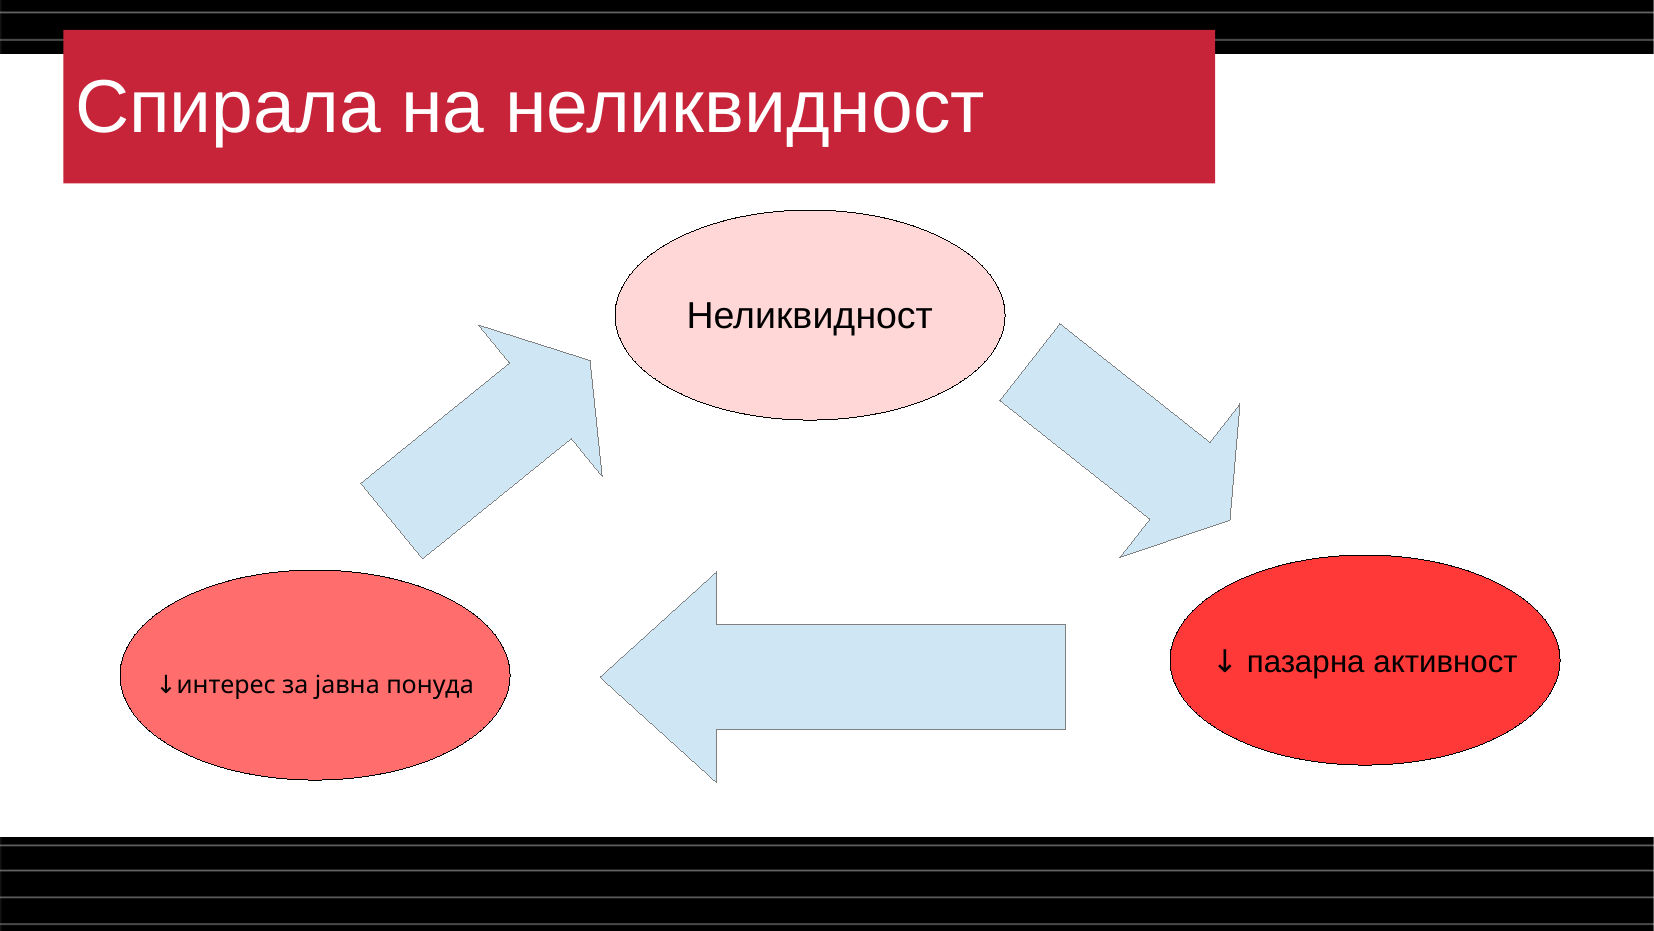

# Спирала на неликвидност
Неликвидност
↓ пазарна активност
↓интерес за јавна понуда